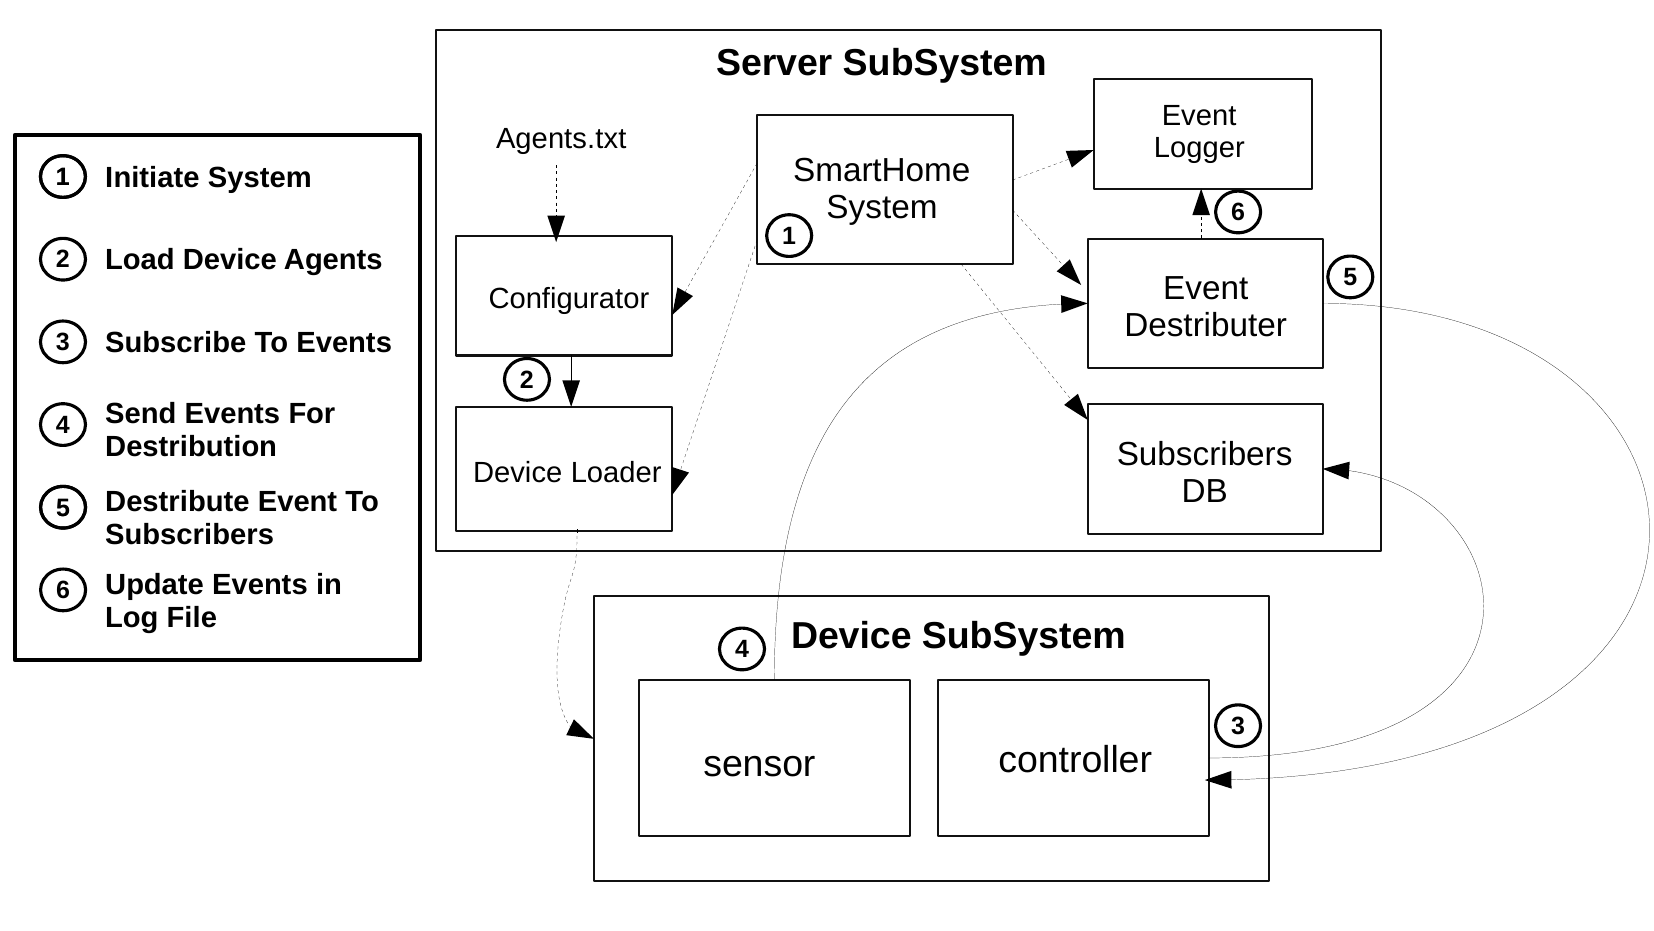

Server SubSystem
Event Logger
Agents.txt
SmartHome System
Initiate System
1
1
6
1
Load Device Agents
2
5
Event Destributer
Configurator
Subscribe To Events
3
2
Send Events For
Destribution
4
Subscribers DB
Device Loader
Destribute Event To
Subscribers
5
5
Update Events in
Log File
6
Device SubSystem
4
3
controller
sensor